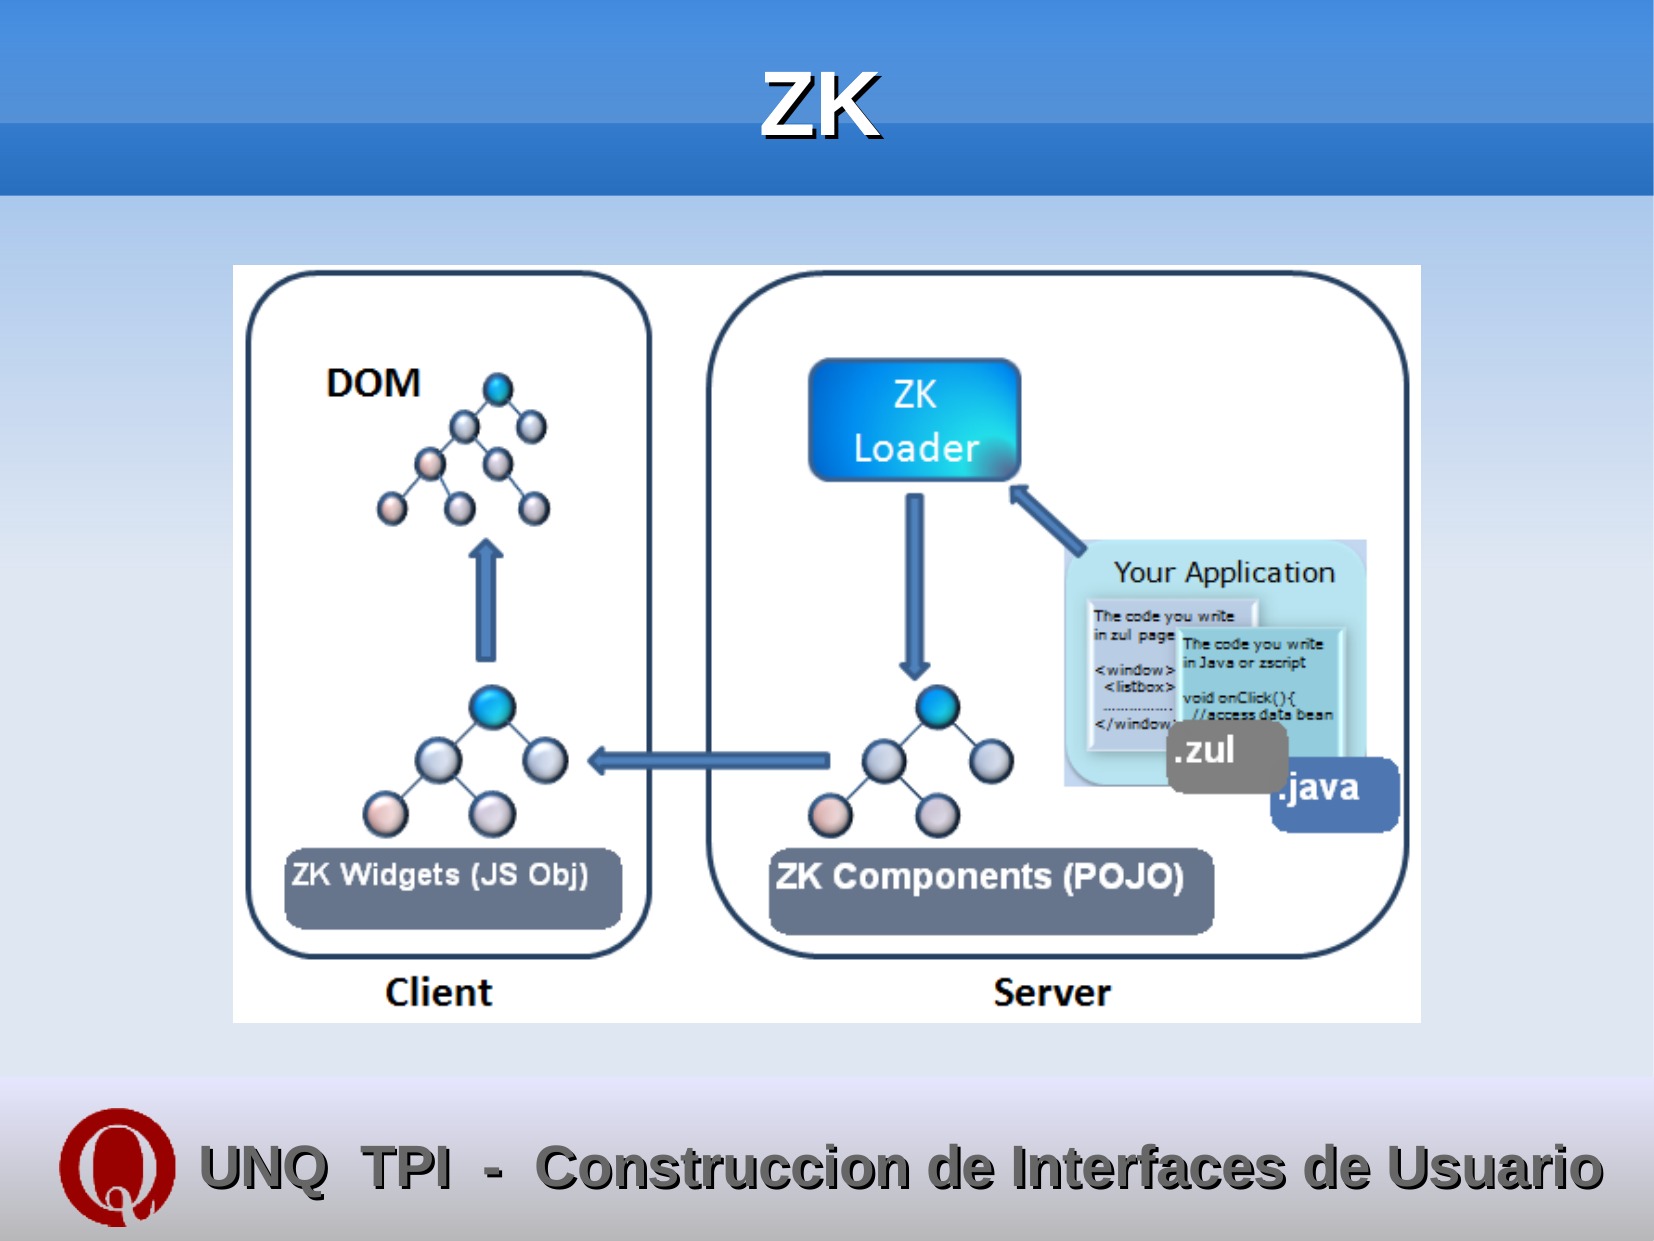

# ZK
ZK
UNQ TPI - Construccion de Interfaces de Usuario